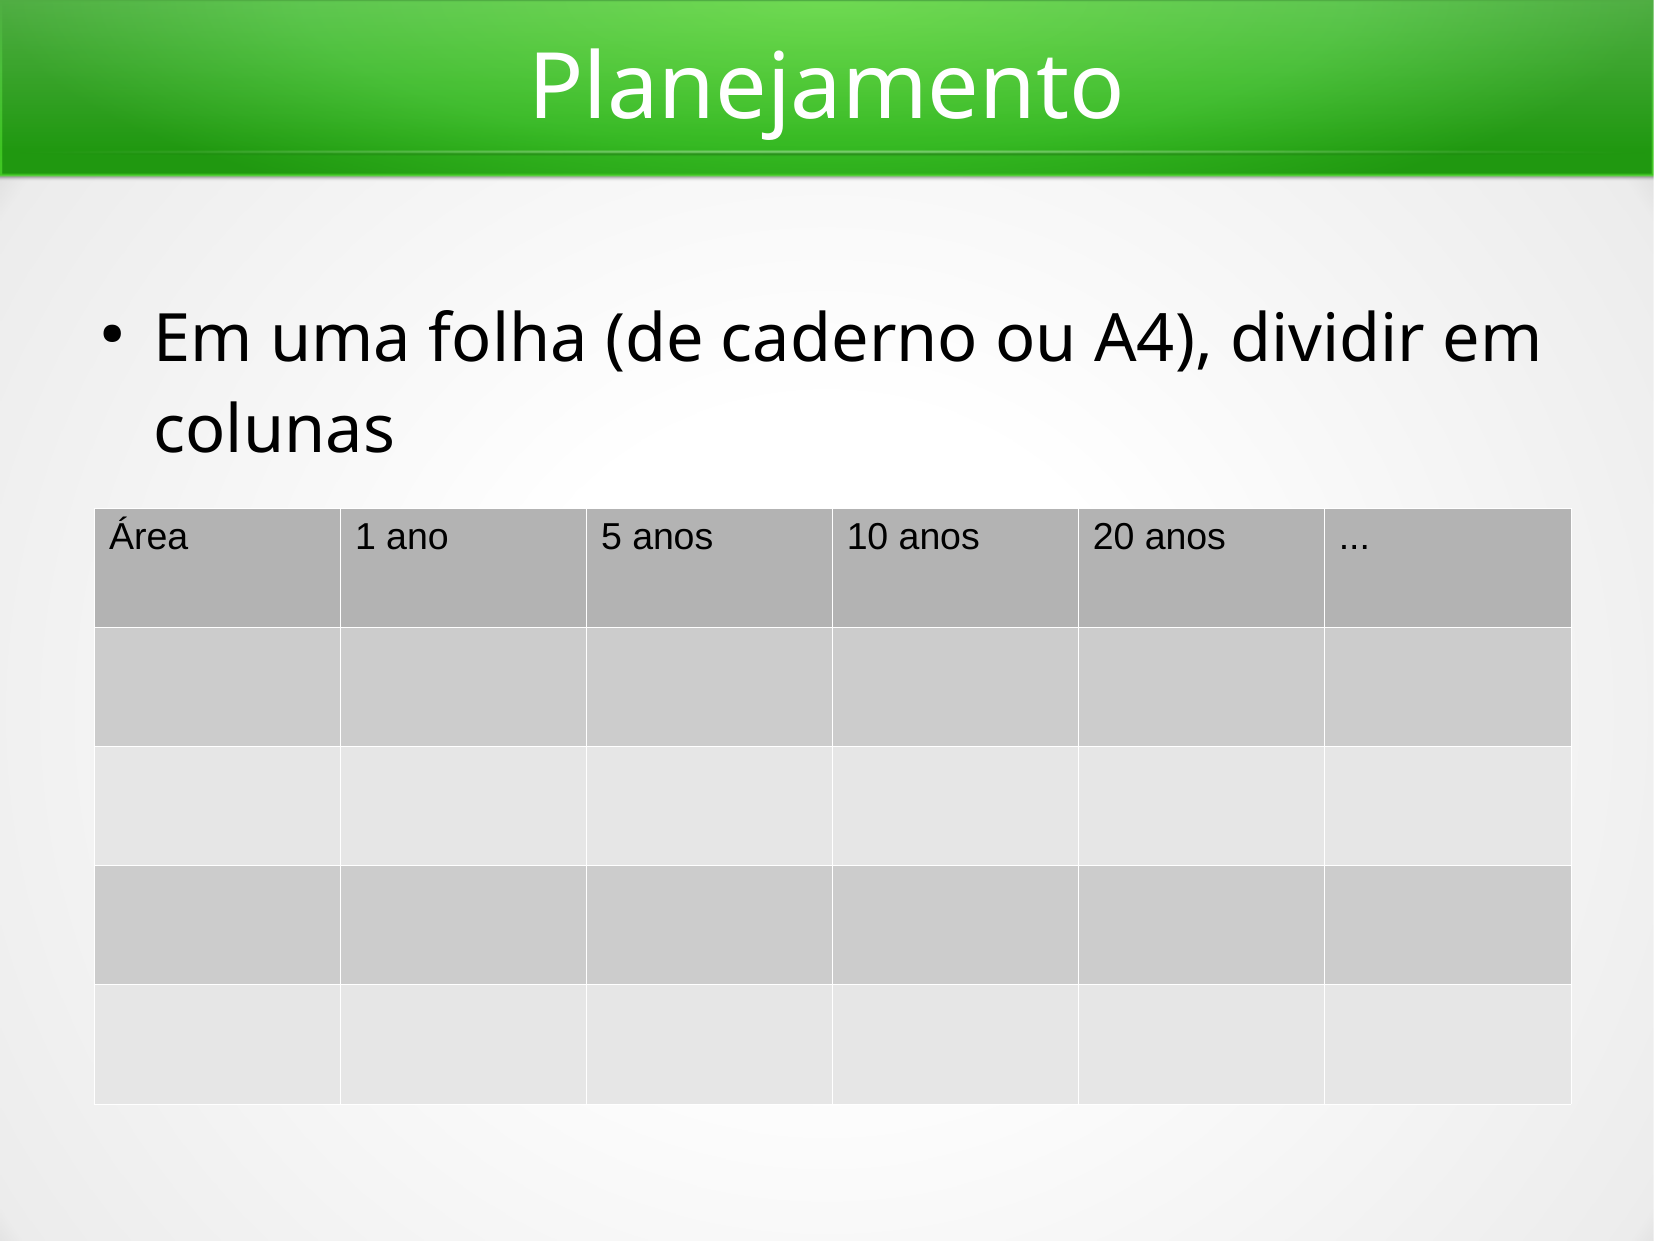

# Planejamento
Em uma folha (de caderno ou A4), dividir em colunas
| Área | 1 ano | 5 anos | 10 anos | 20 anos | ... |
| --- | --- | --- | --- | --- | --- |
| | | | | | |
| | | | | | |
| | | | | | |
| | | | | | |